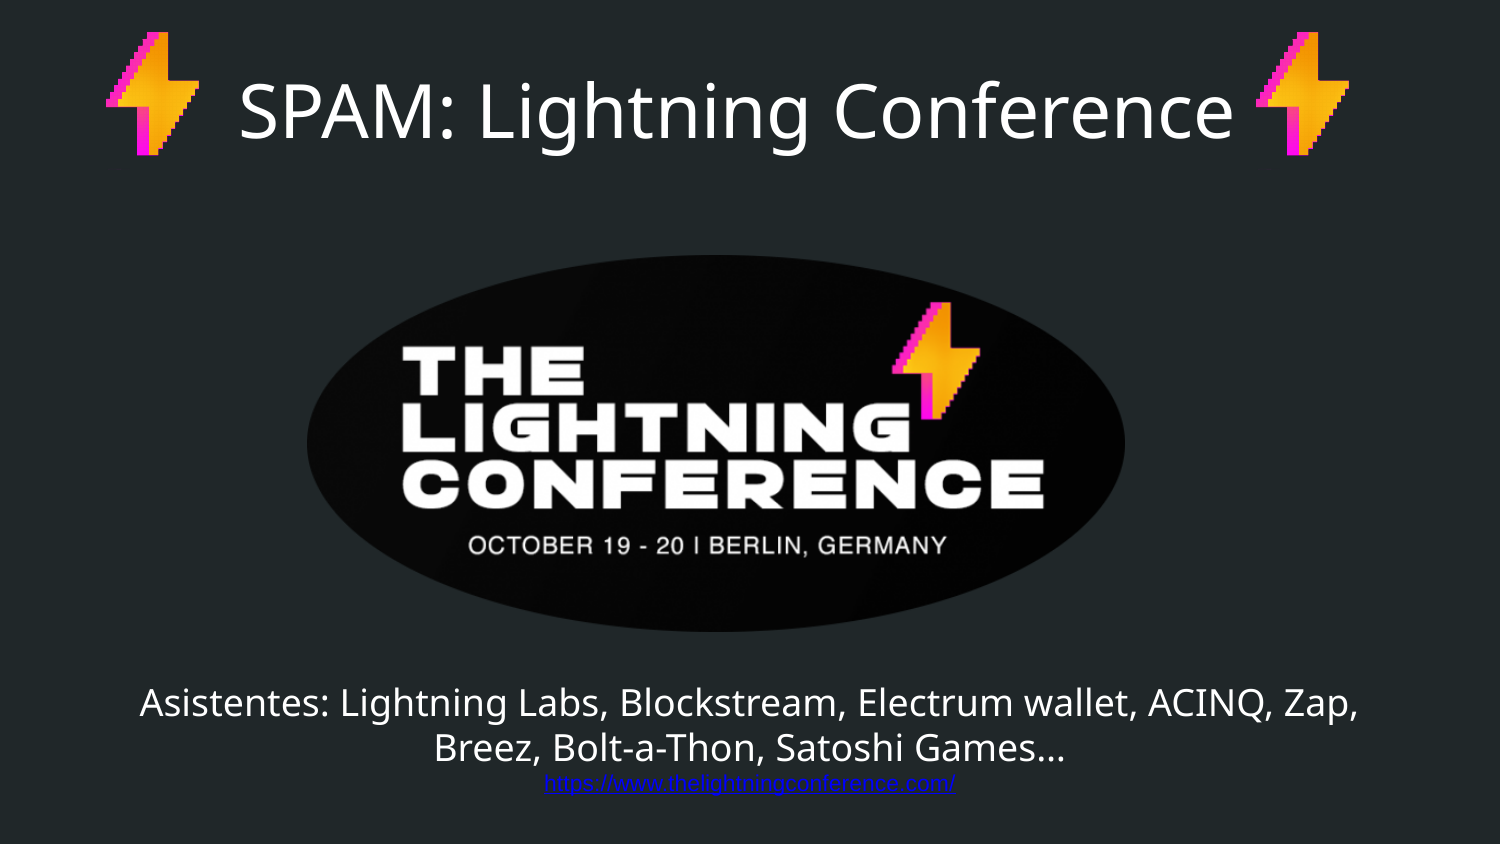

SPAM: Lightning Conference
Asistentes: Lightning Labs, Blockstream, Electrum wallet, ACINQ, Zap, Breez, Bolt-a-Thon, Satoshi Games…
https://www.thelightningconference.com/